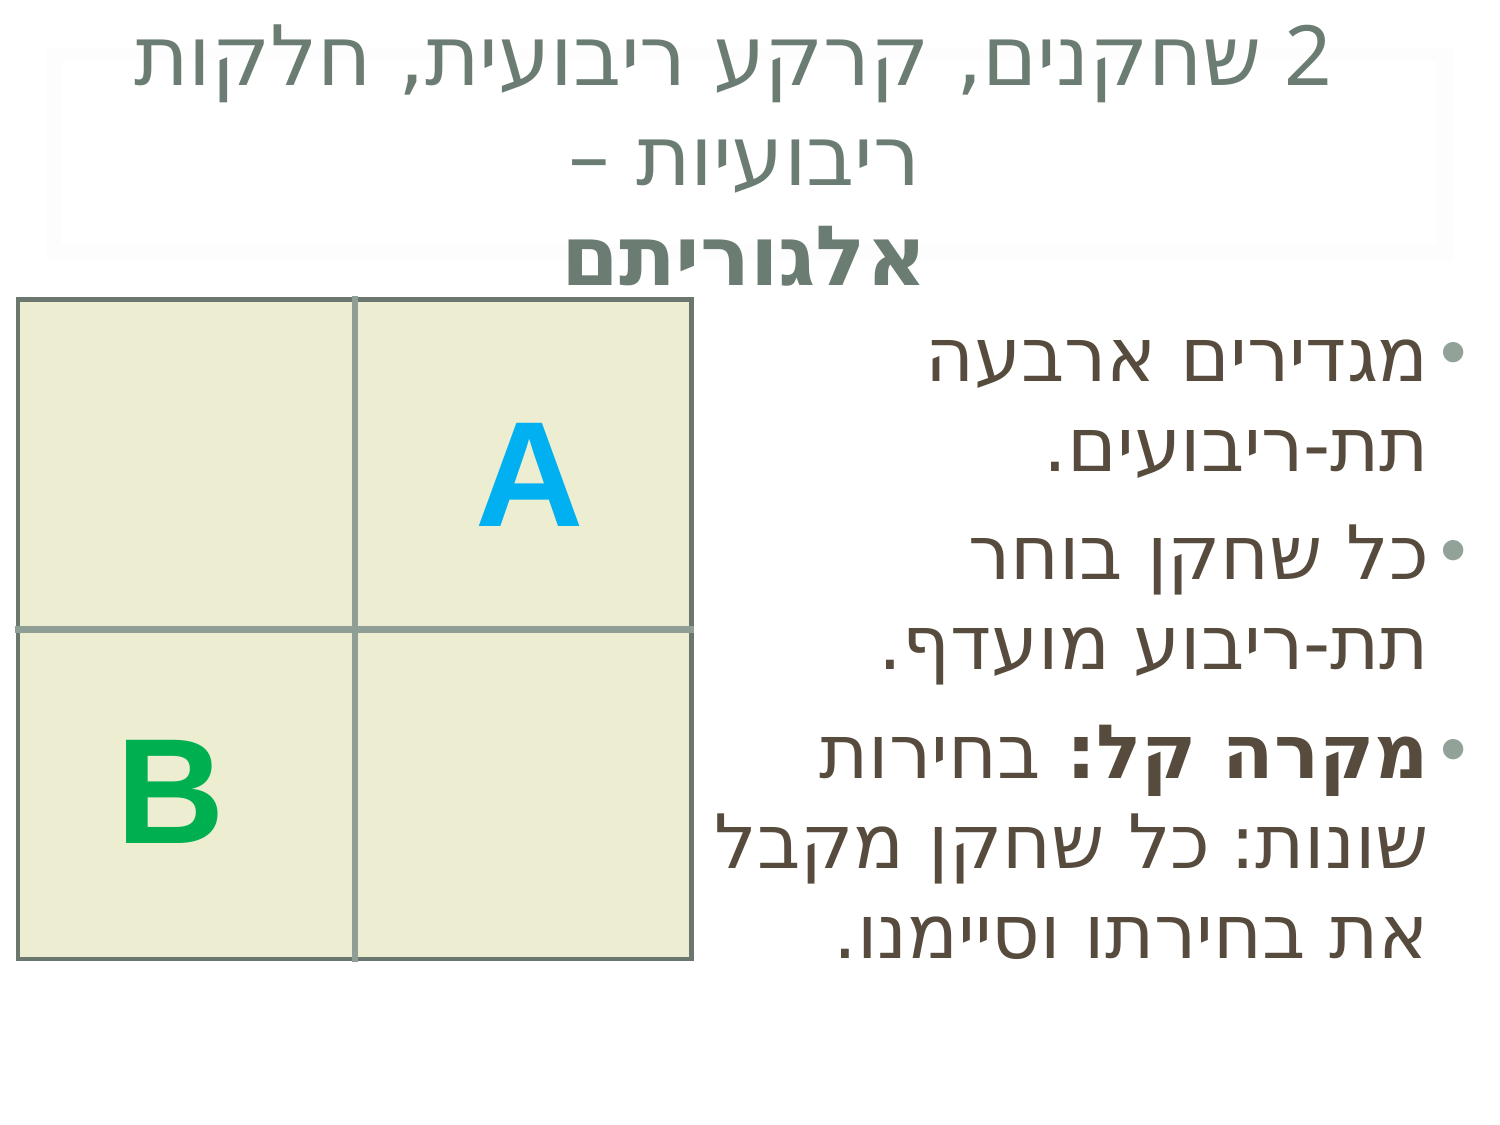

2 שחקנים, קרקע ריבועית, חלקות ריבועיות –
אלגוריתם
מגדירים ארבעה תת-ריבועים.
כל שחקן בוחר תת-ריבוע מועדף.
מקרה קל: בחירות שונות: כל שחקן מקבל את בחירתו וסיימנו.
A
B